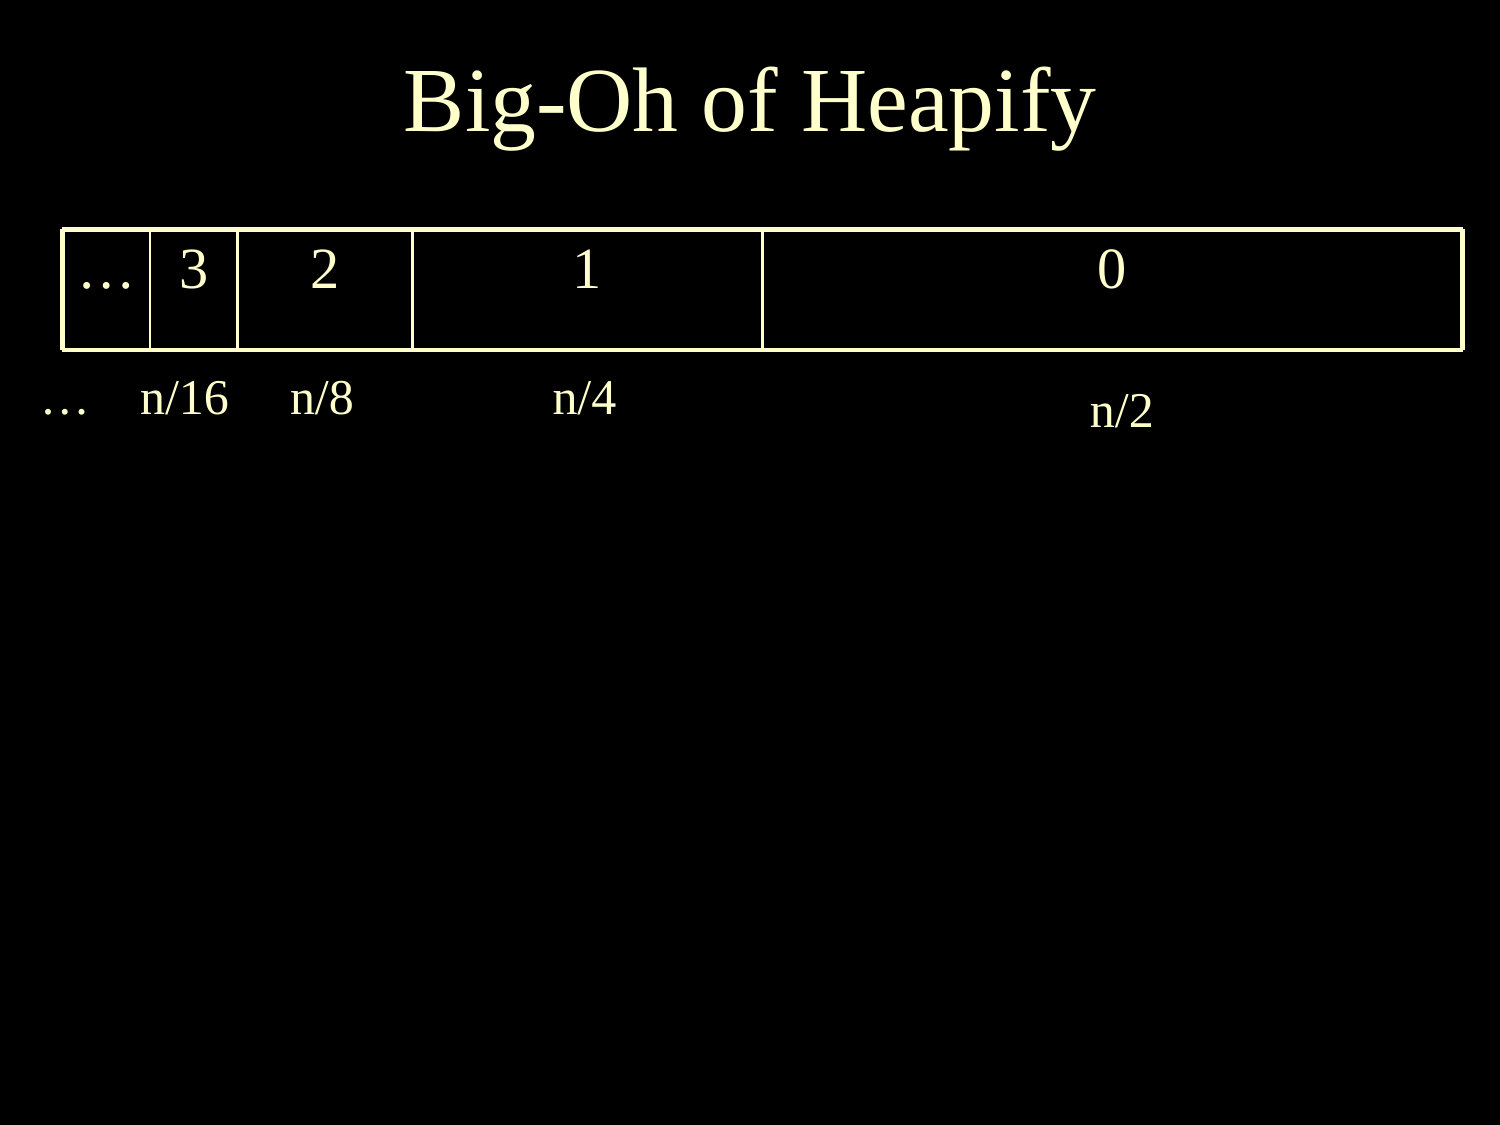

# Big-Oh of Heapify
…
3
2
1
0
…
n/16
n/8
n/4
n/2